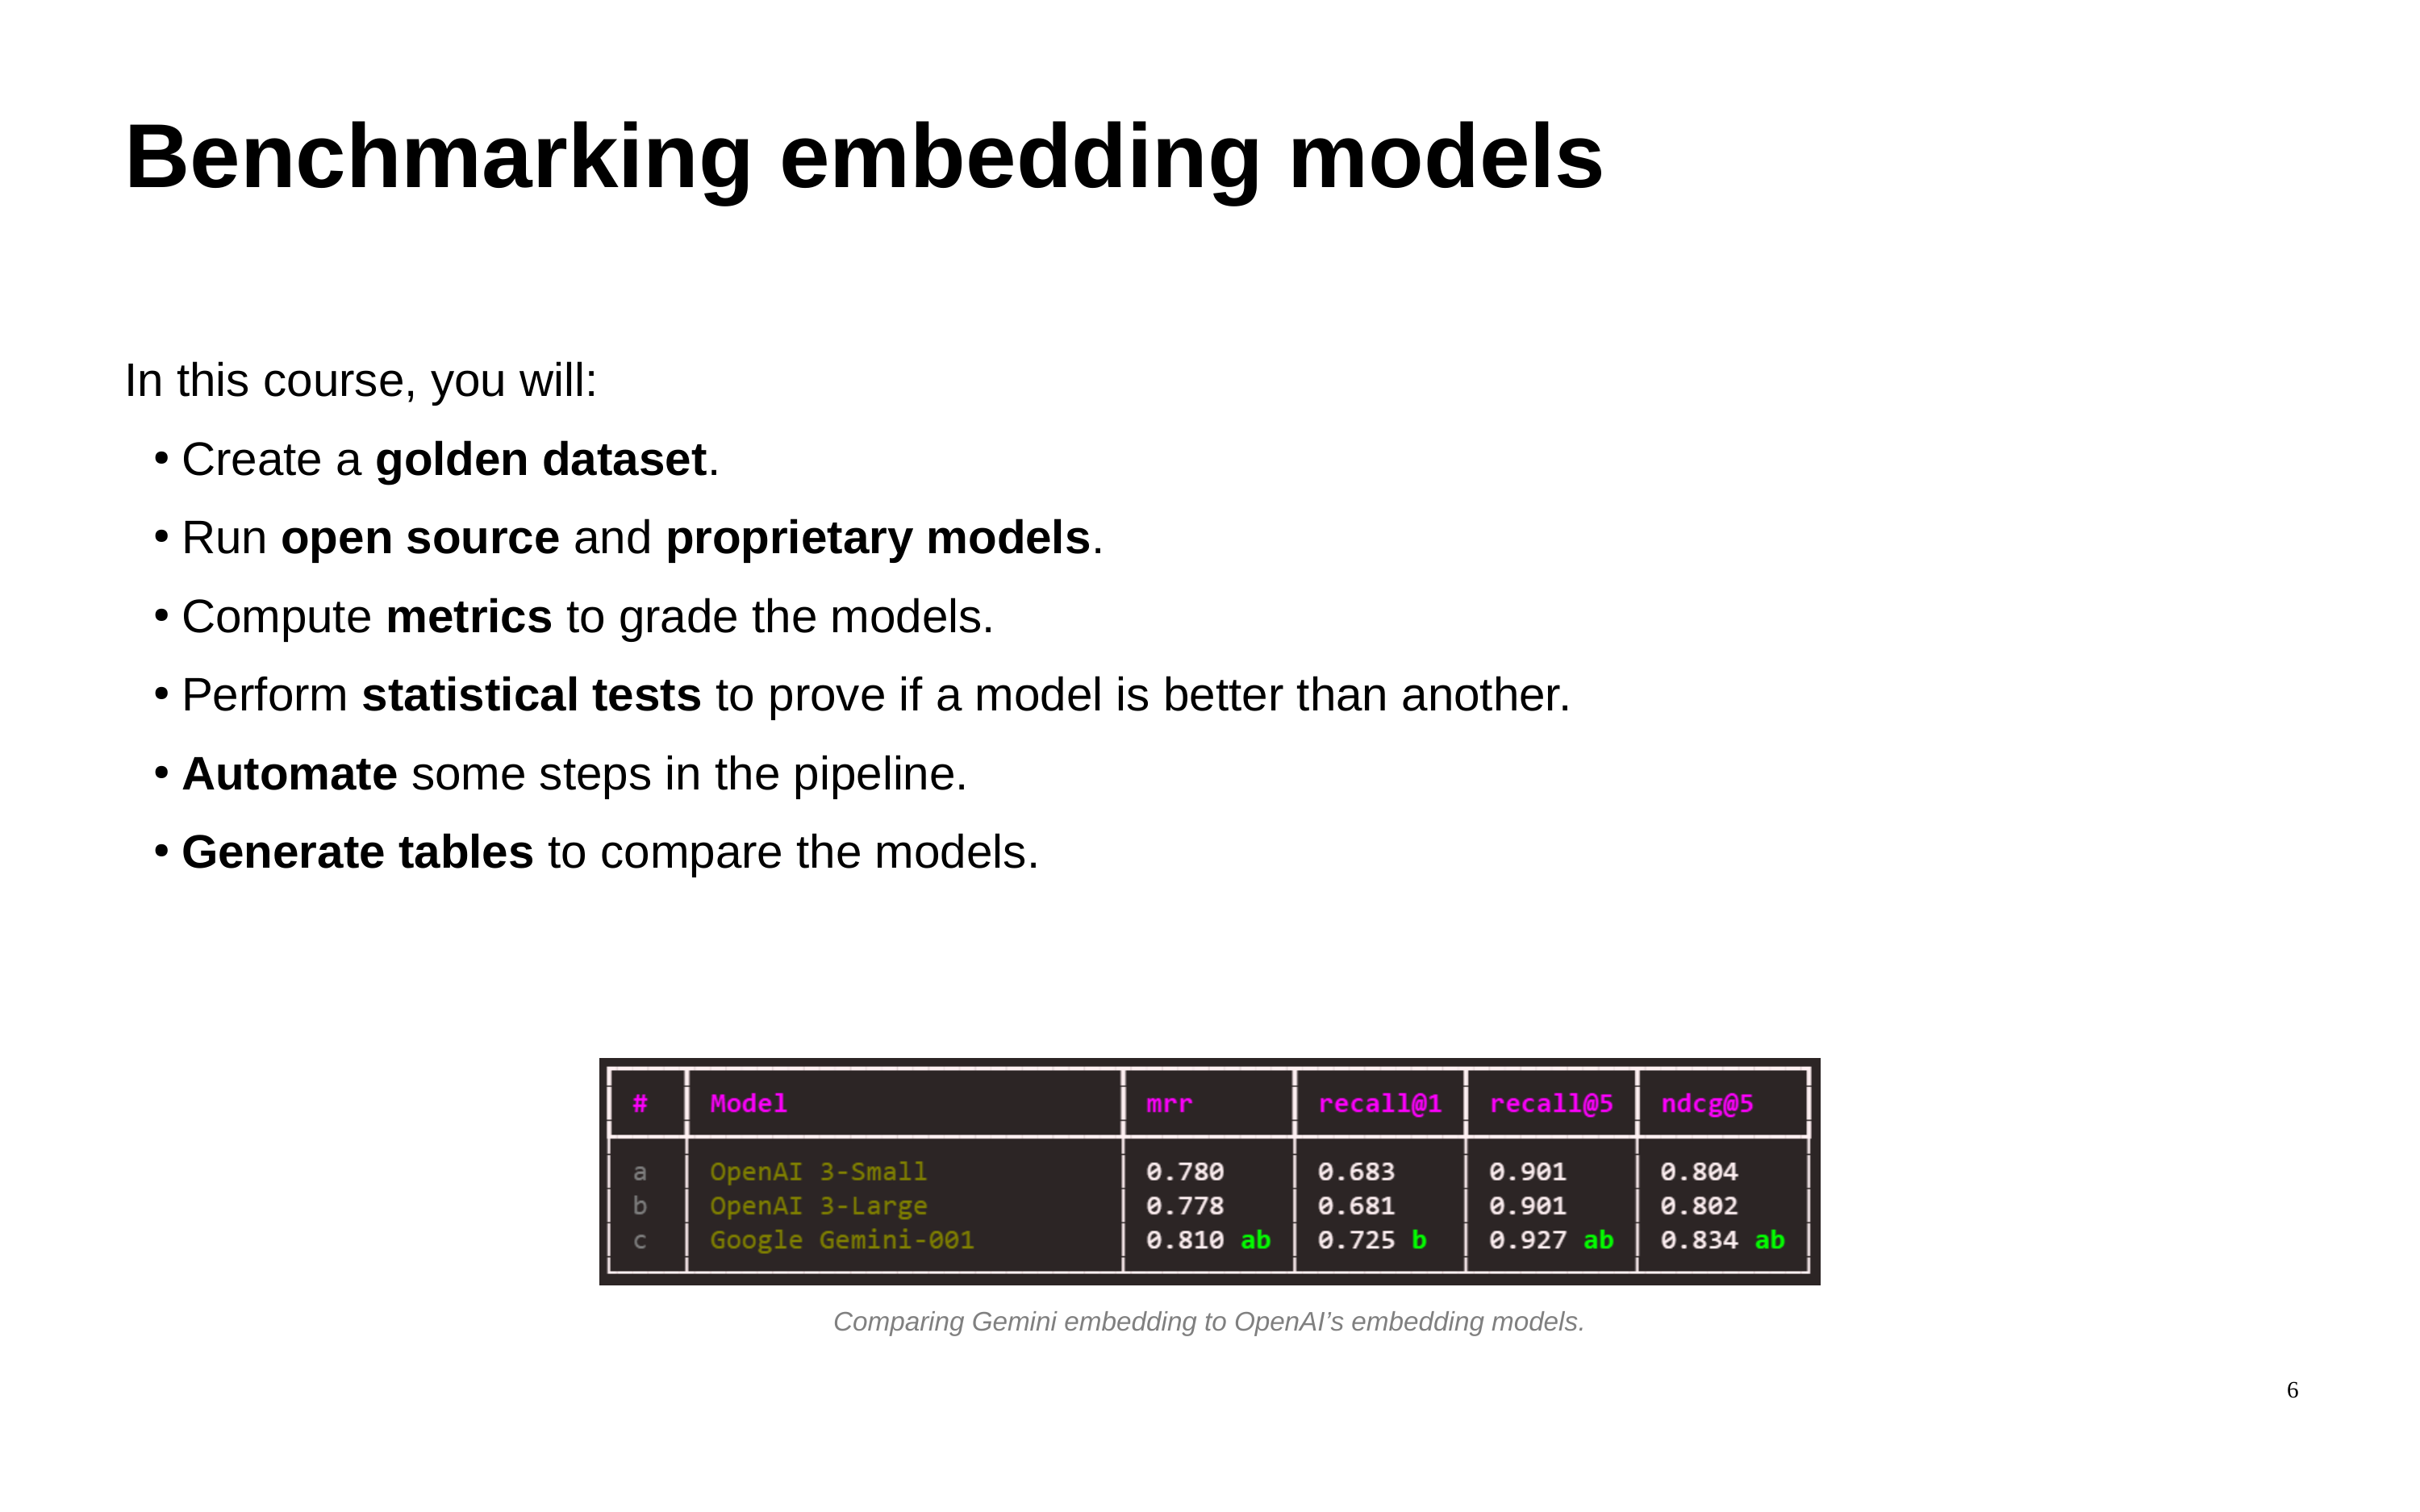

Benchmarking embedding models
In this course, you will:
Create a golden dataset.
Run open source and proprietary models.
Compute metrics to grade the models.
Perform statistical tests to prove if a model is better than another.
Automate some steps in the pipeline.
Generate tables to compare the models.
Comparing Gemini embedding to OpenAI’s embedding models.
6